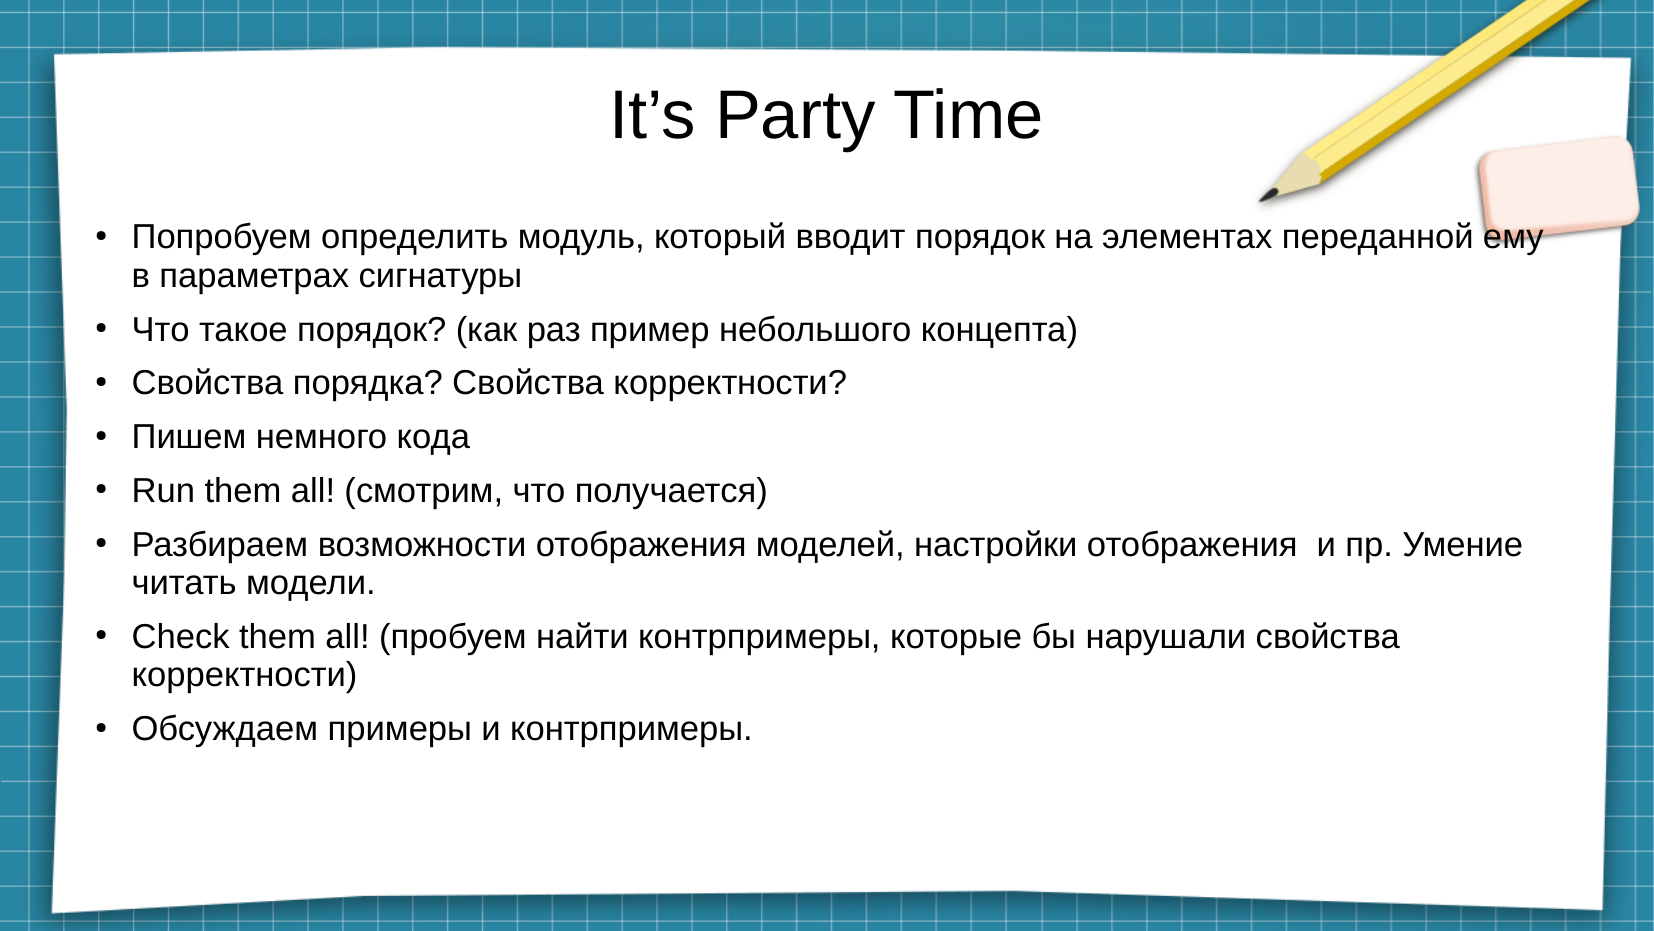

# It’s Party Time
Попробуем определить модуль, который вводит порядок на элементах переданной ему в параметрах сигнатуры
Что такое порядок? (как раз пример небольшого концепта)
Свойства порядка? Свойства корректности?
Пишем немного кода
Run them all! (смотрим, что получается)
Разбираем возможности отображения моделей, настройки отображения и пр. Умение читать модели.
Check them all! (пробуем найти контрпримеры, которые бы нарушали свойства корректности)
Обсуждаем примеры и контрпримеры.